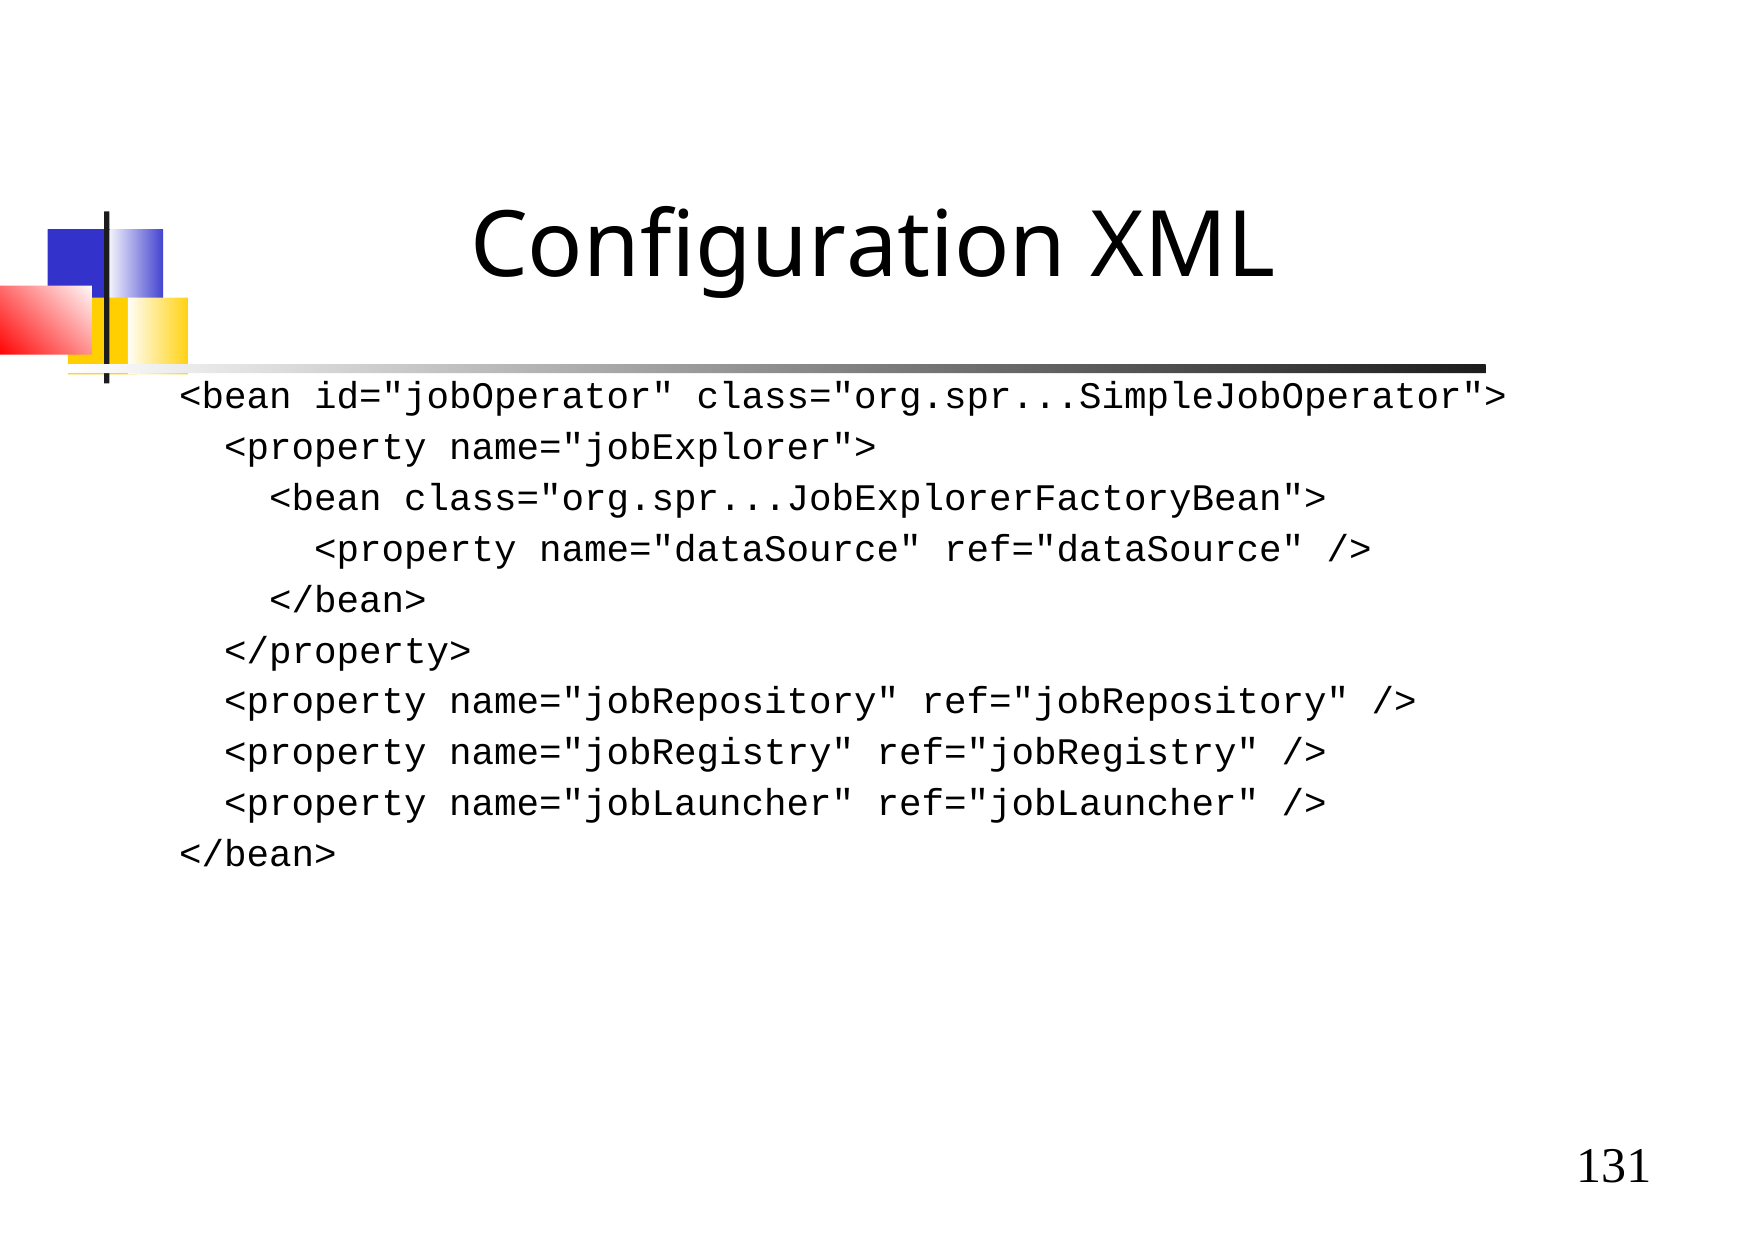

# Configuration XML
<bean id="jobOperator" class="org.spr...SimpleJobOperator">
 <property name="jobExplorer">
 <bean class="org.spr...JobExplorerFactoryBean">
 <property name="dataSource" ref="dataSource" />
 </bean>
 </property>
 <property name="jobRepository" ref="jobRepository" />
 <property name="jobRegistry" ref="jobRegistry" />
 <property name="jobLauncher" ref="jobLauncher" />
</bean>